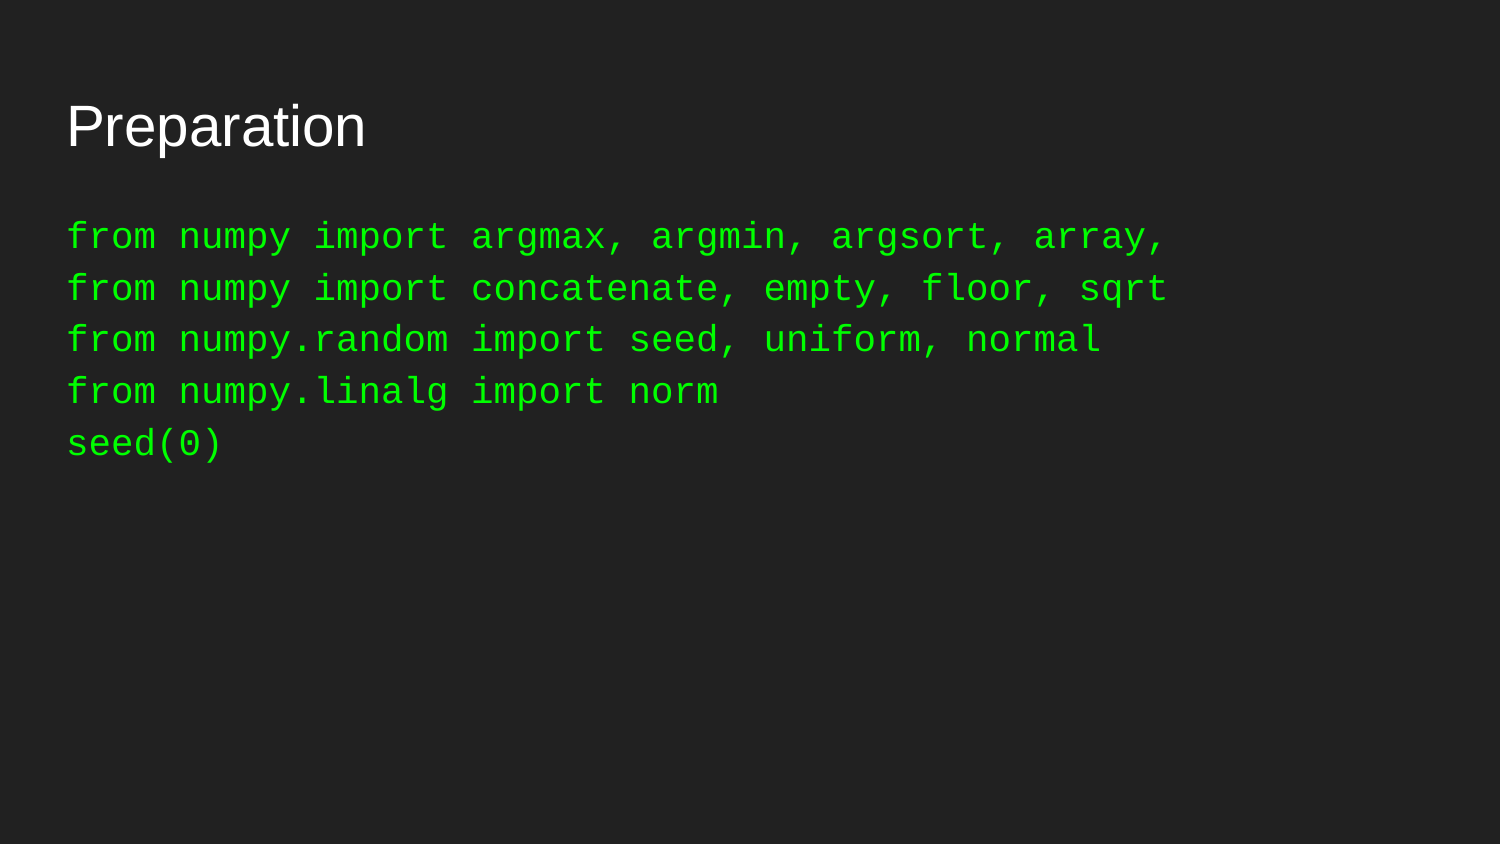

# Preparation
from numpy import argmax, argmin, argsort, array,
from numpy import concatenate, empty, floor, sqrt
from numpy.random import seed, uniform, normal
from numpy.linalg import norm
seed(0)